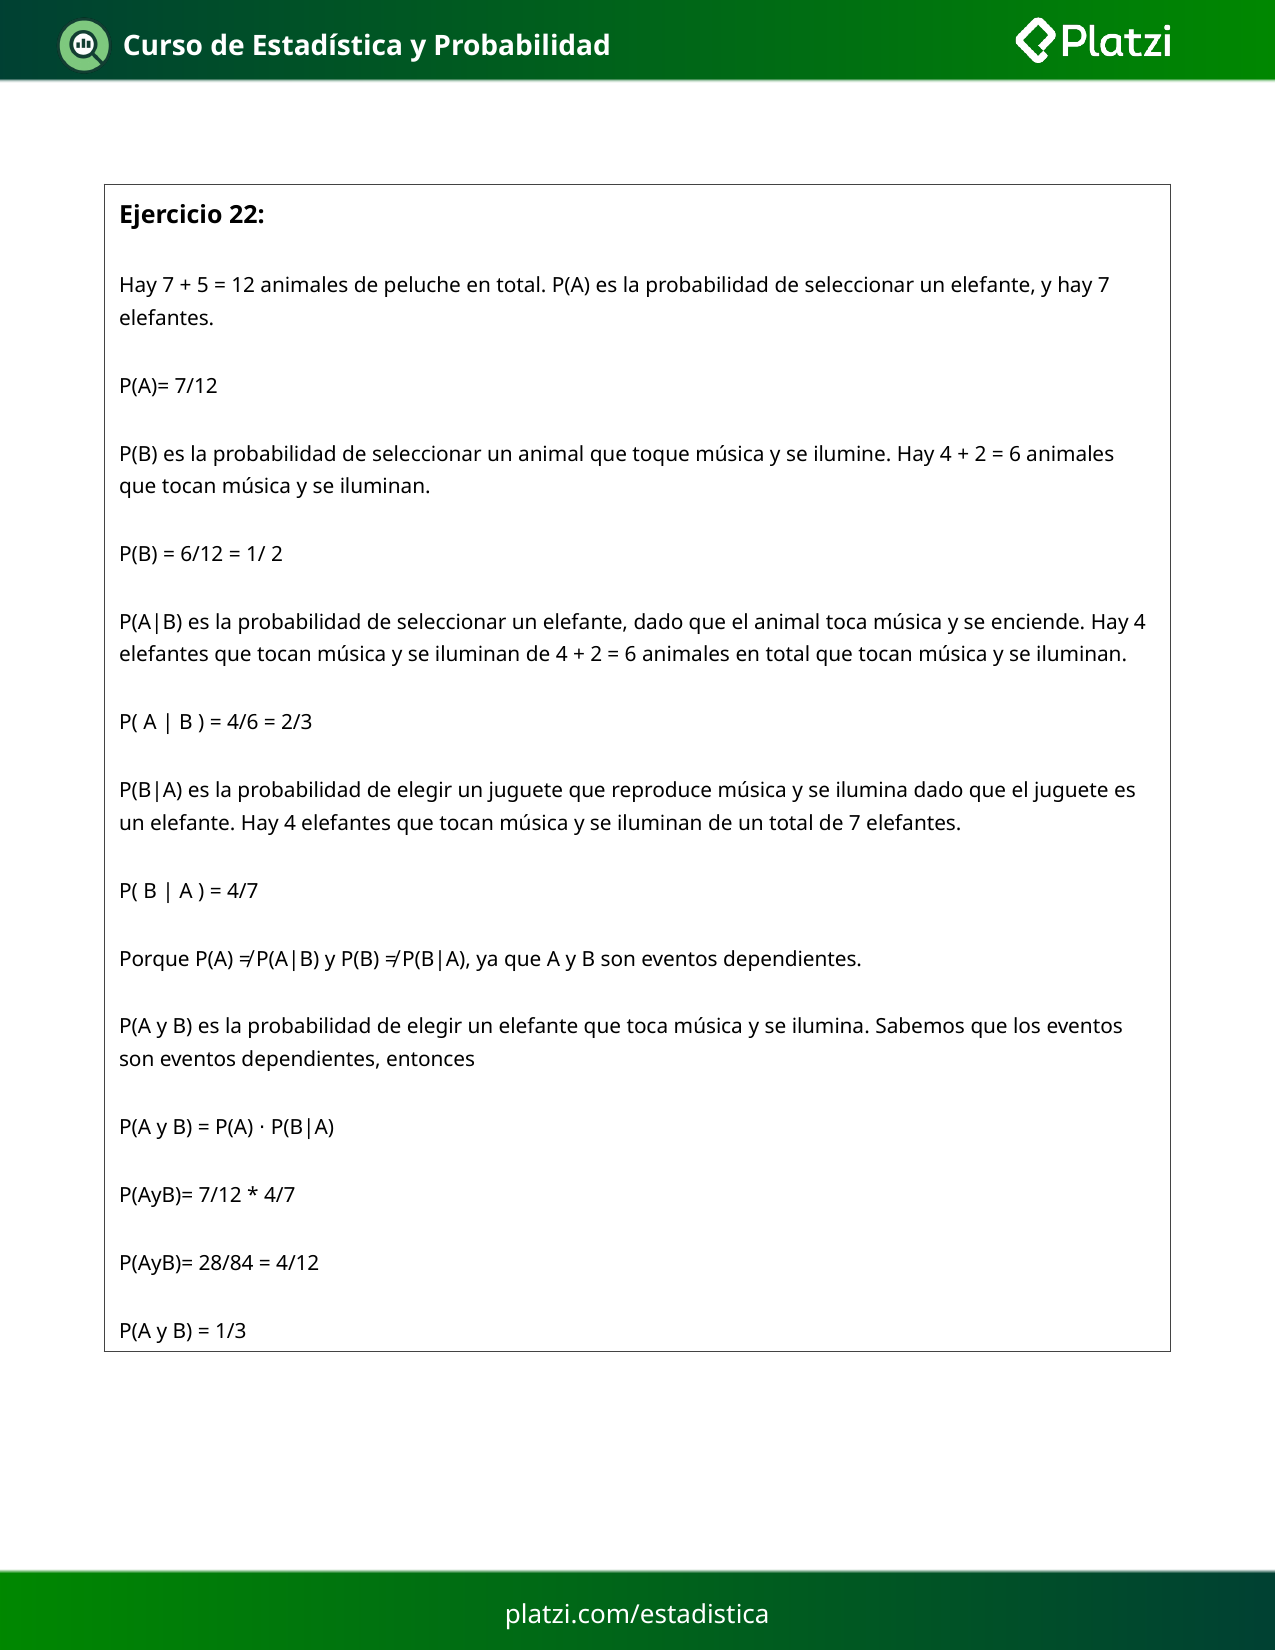

Curso de Estadística y Probabilidad
| Ejercicio 22: Hay 7 + 5 = 12 animales de peluche en total. P(A) es la probabilidad de seleccionar un elefante, y hay 7 elefantes. P(A)= 7/12 P(B) es la probabilidad de seleccionar un animal que toque música y se ilumine. Hay 4 + 2 = 6 animales que tocan música y se iluminan. P(B) = 6/12 = 1/ 2 P(A|B) es la probabilidad de seleccionar un elefante, dado que el animal toca música y se enciende. Hay 4 elefantes que tocan música y se iluminan de 4 + 2 = 6 animales en total que tocan música y se iluminan. P( A | B ) = 4/6 = 2/3 P(B|A) es la probabilidad de elegir un juguete que reproduce música y se ilumina dado que el juguete es un elefante. Hay 4 elefantes que tocan música y se iluminan de un total de 7 elefantes. P( B | A ) = 4/7 Porque P(A) ≠ P(A|B) y P(B) ≠ P(B|A), ya que A y B son eventos dependientes. P(A y B) es la probabilidad de elegir un elefante que toca música y se ilumina. Sabemos que los eventos son eventos dependientes, entonces P(A y B) = P(A) ⋅ P(B|A) P(AyB)= 7/12 \* 4/7 P(AyB)= 28/84 = 4/12 P(A y B) = 1/3 |
| --- |
# platzi.com/estadistica